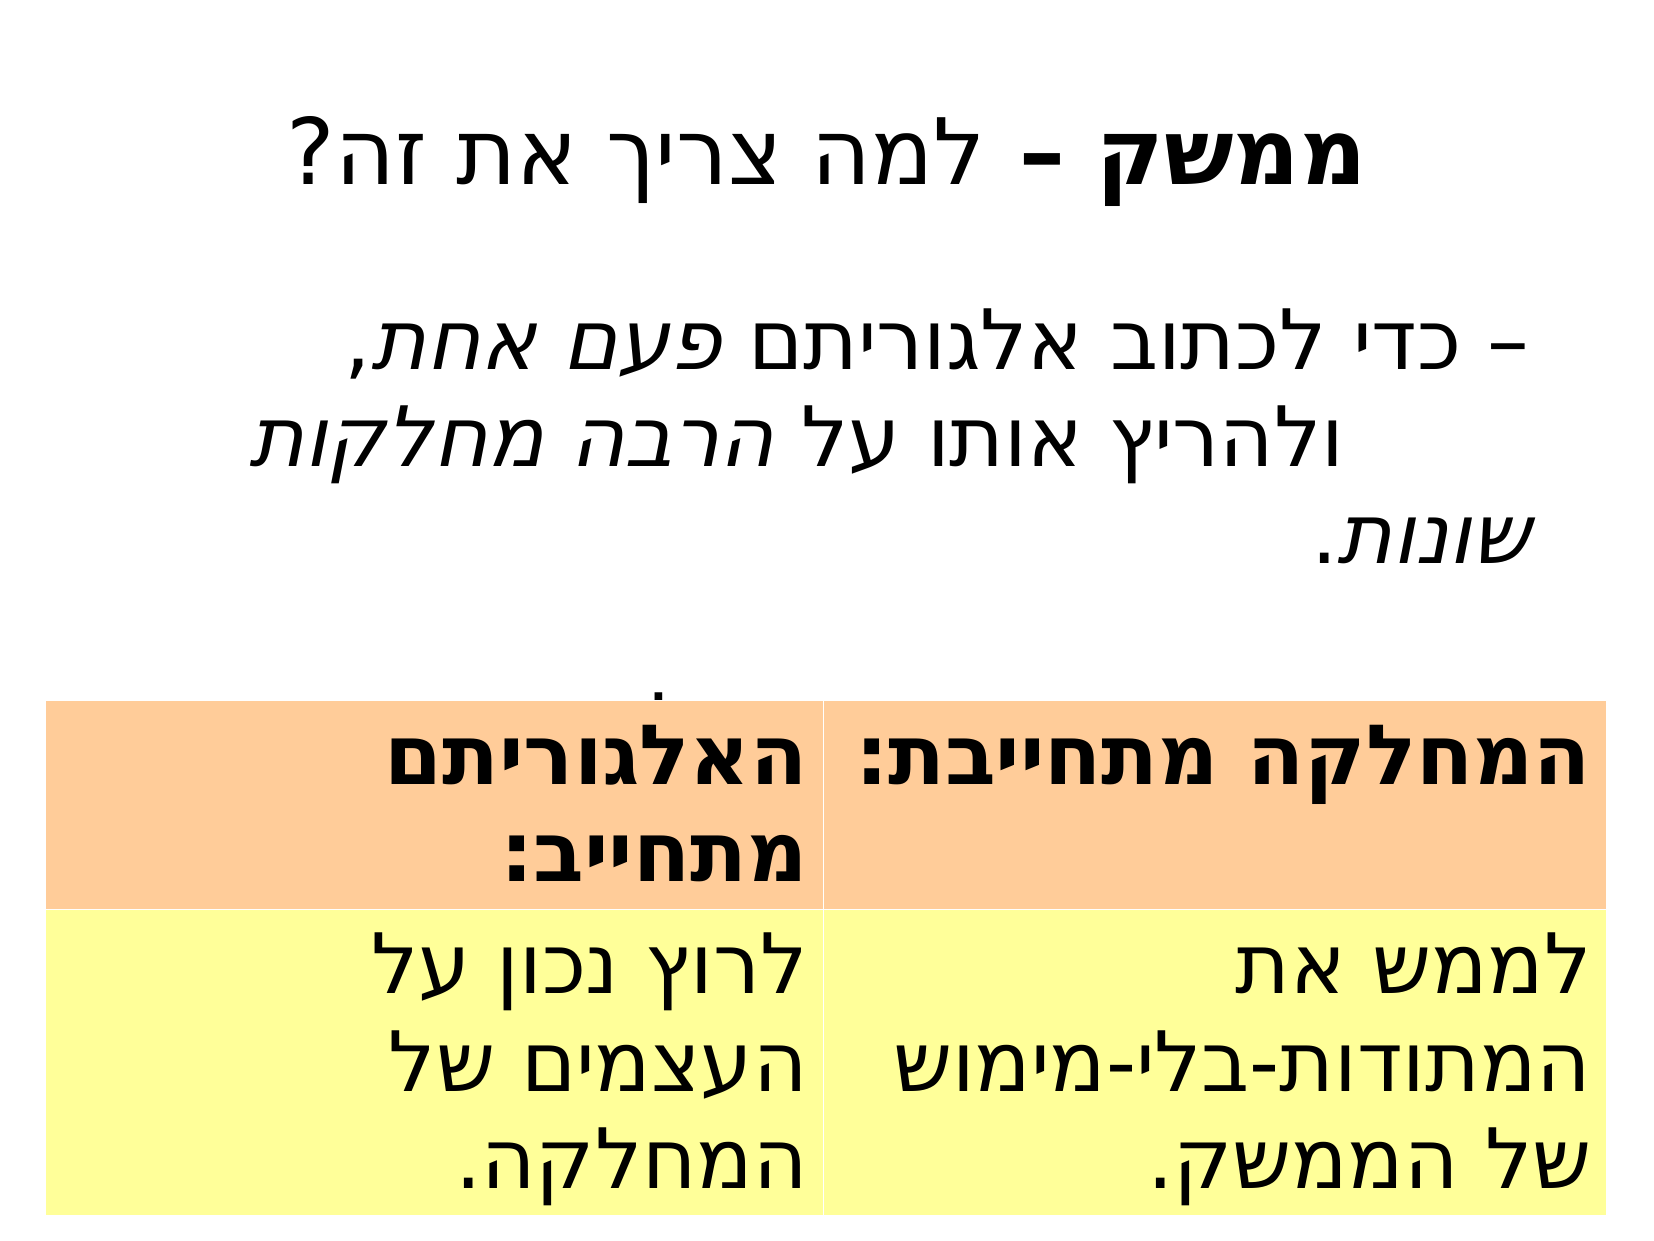

# ממשק – למה צריך את זה?
– כדי לכתוב אלגוריתם פעם אחת,
 ולהריץ אותו על הרבה מחלקות שונות.
ממשק הוא חוזה בין מחלקה לאלגוריתם:
| האלגוריתם מתחייב: | המחלקה מתחייבת: |
| --- | --- |
| לרוץ נכון על העצמים של המחלקה. | לממש את המתודות-בלי-מימוש של הממשק. |